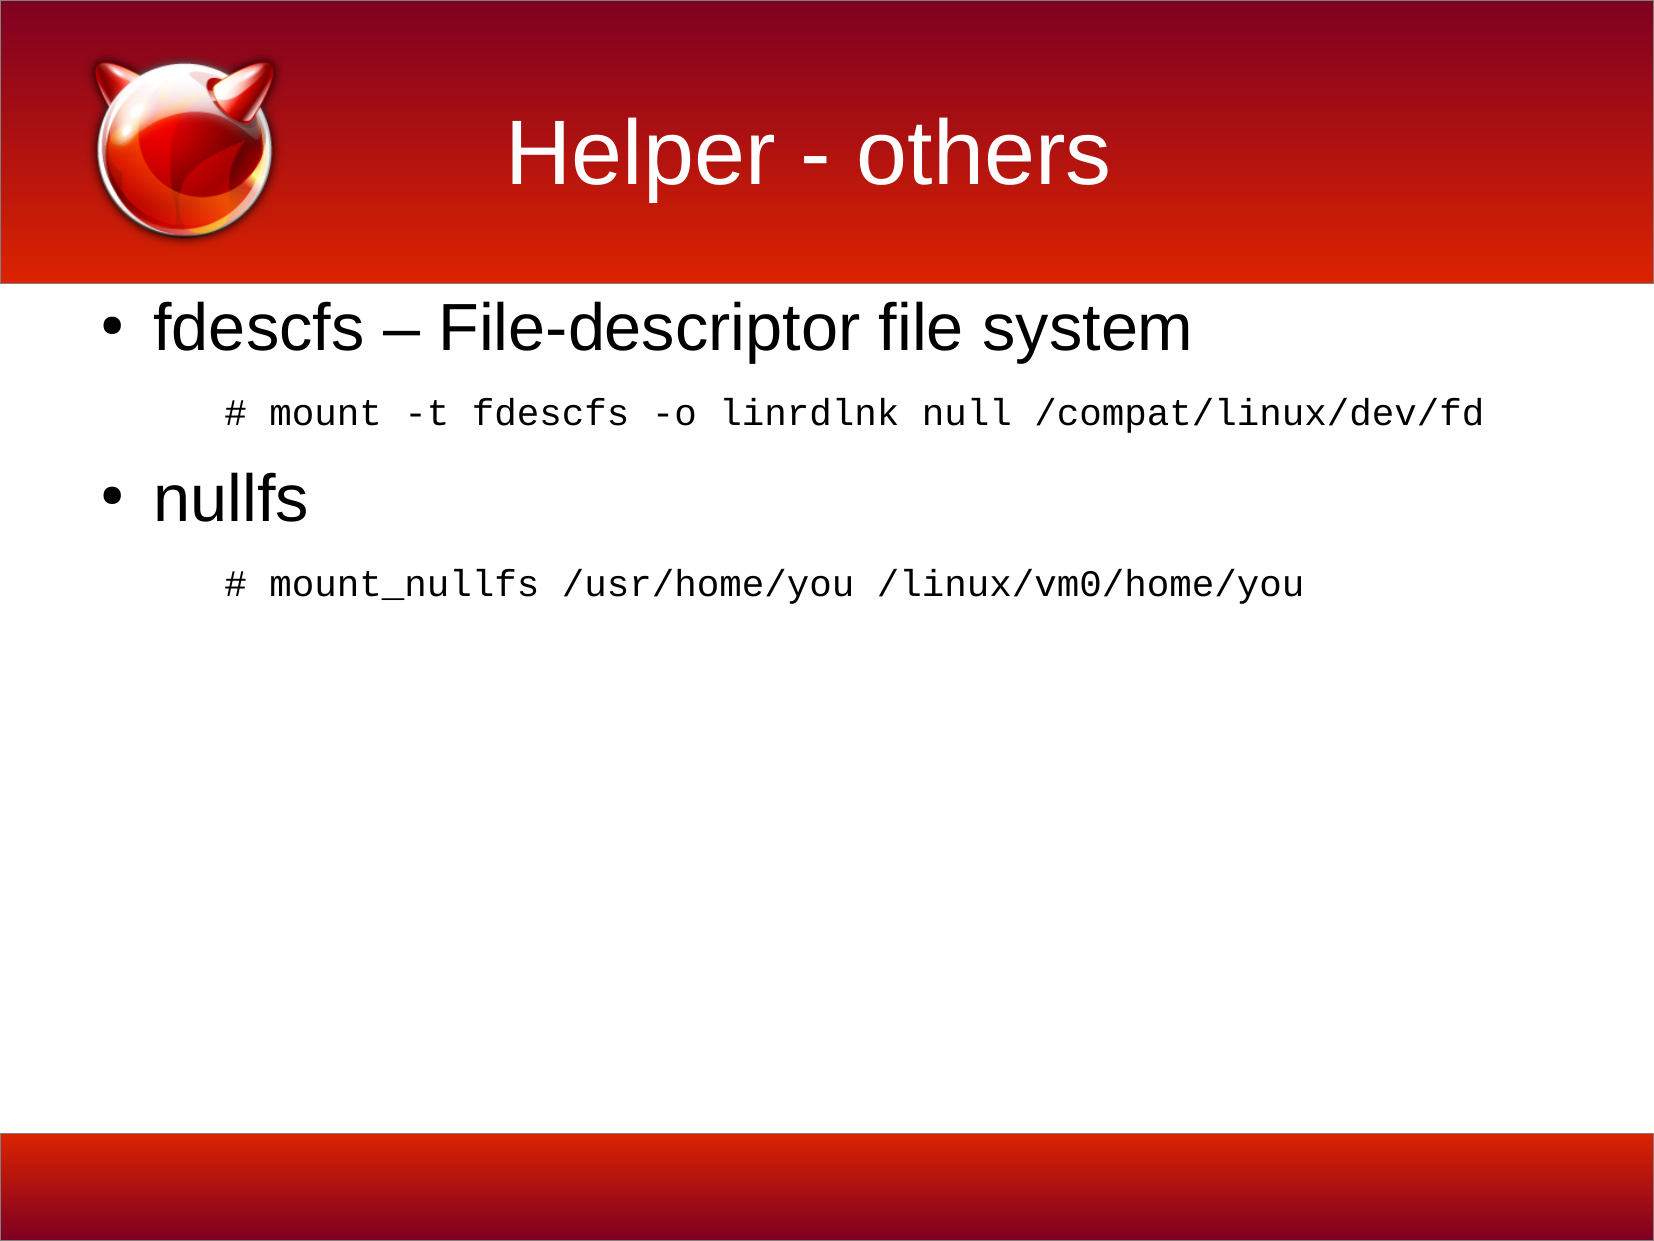

# Helper - others
fdescfs – File-descriptor file system
# mount -t fdescfs -o linrdlnk null /compat/linux/dev/fd
nullfs
# mount_nullfs /usr/home/you /linux/vm0/home/you